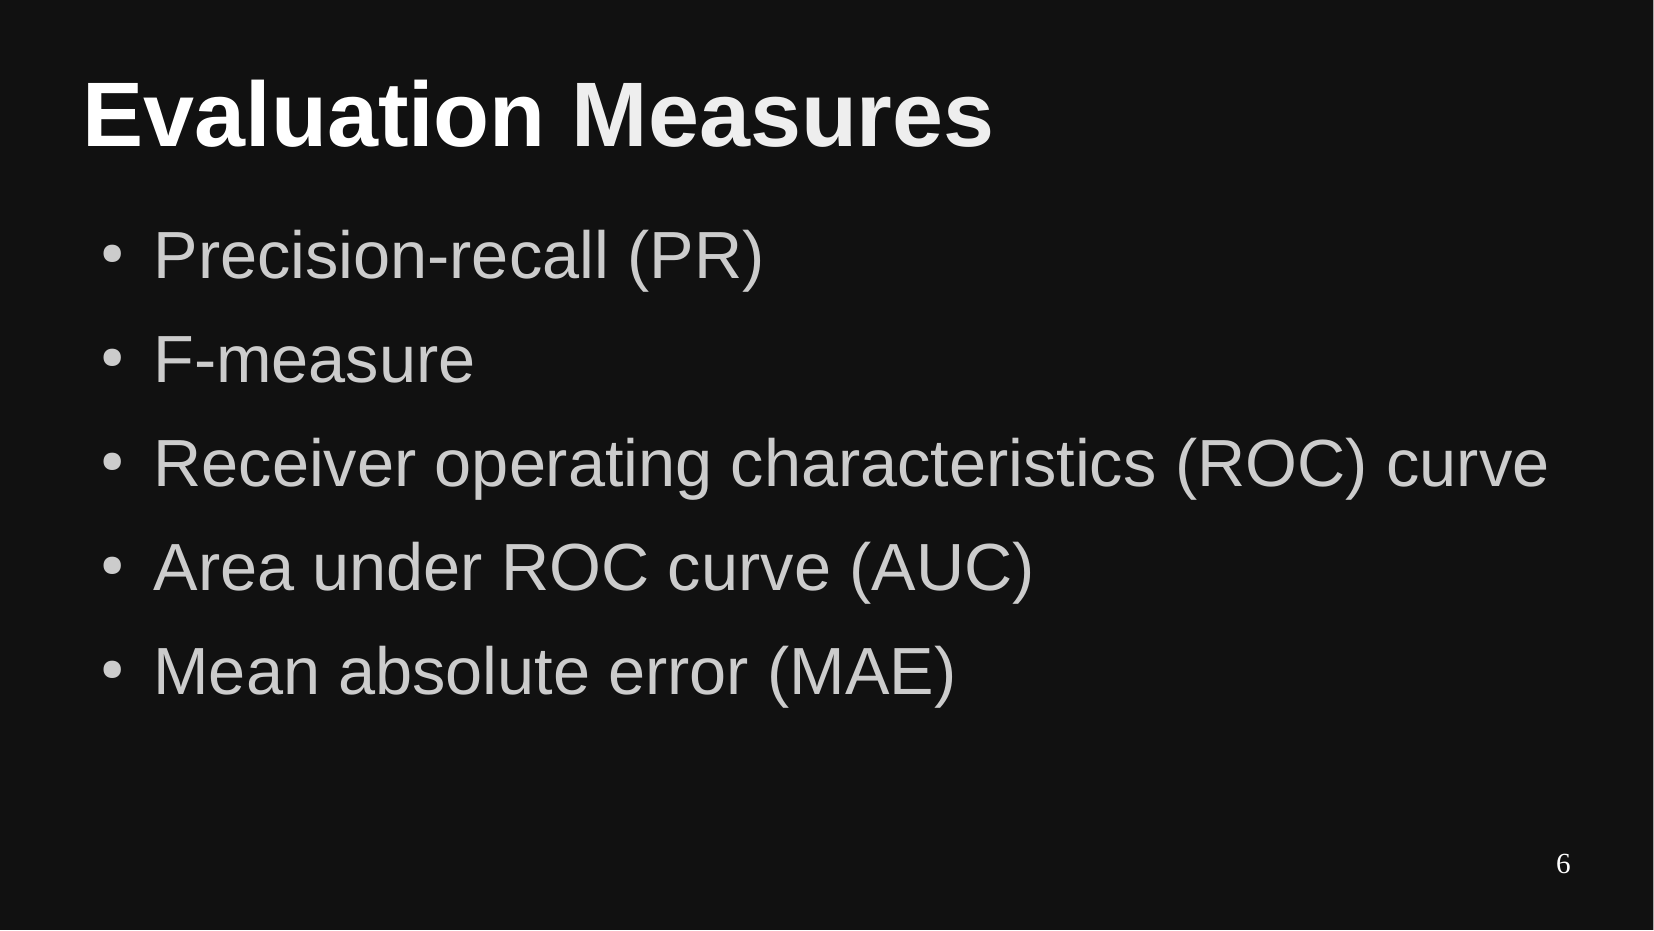

# Evaluation Measures
Precision-recall (PR)
F-measure
Receiver operating characteristics (ROC) curve
Area under ROC curve (AUC)
Mean absolute error (MAE)
6